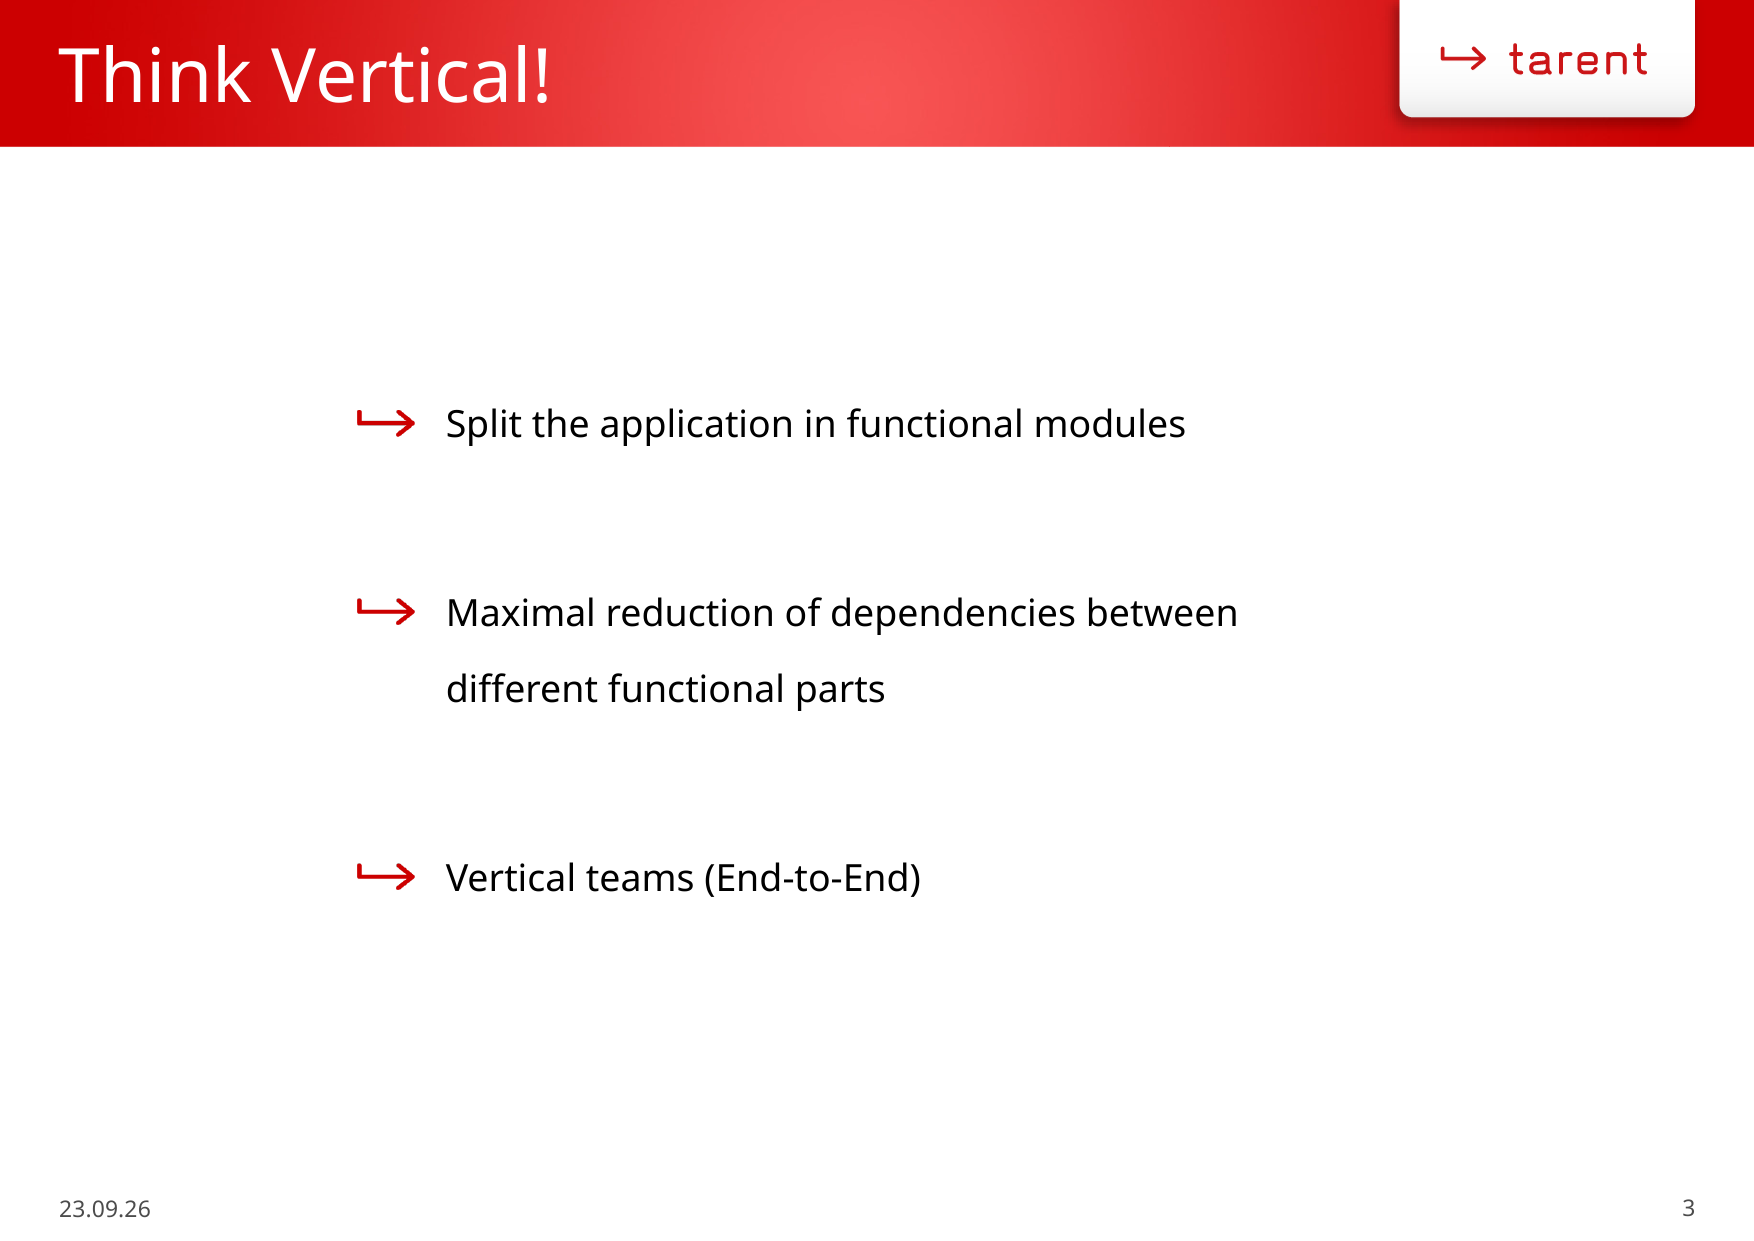

# Think Vertical!
Split the application in functional modules
Maximal reduction of dependencies between different functional parts
Vertical teams (End-to-End)